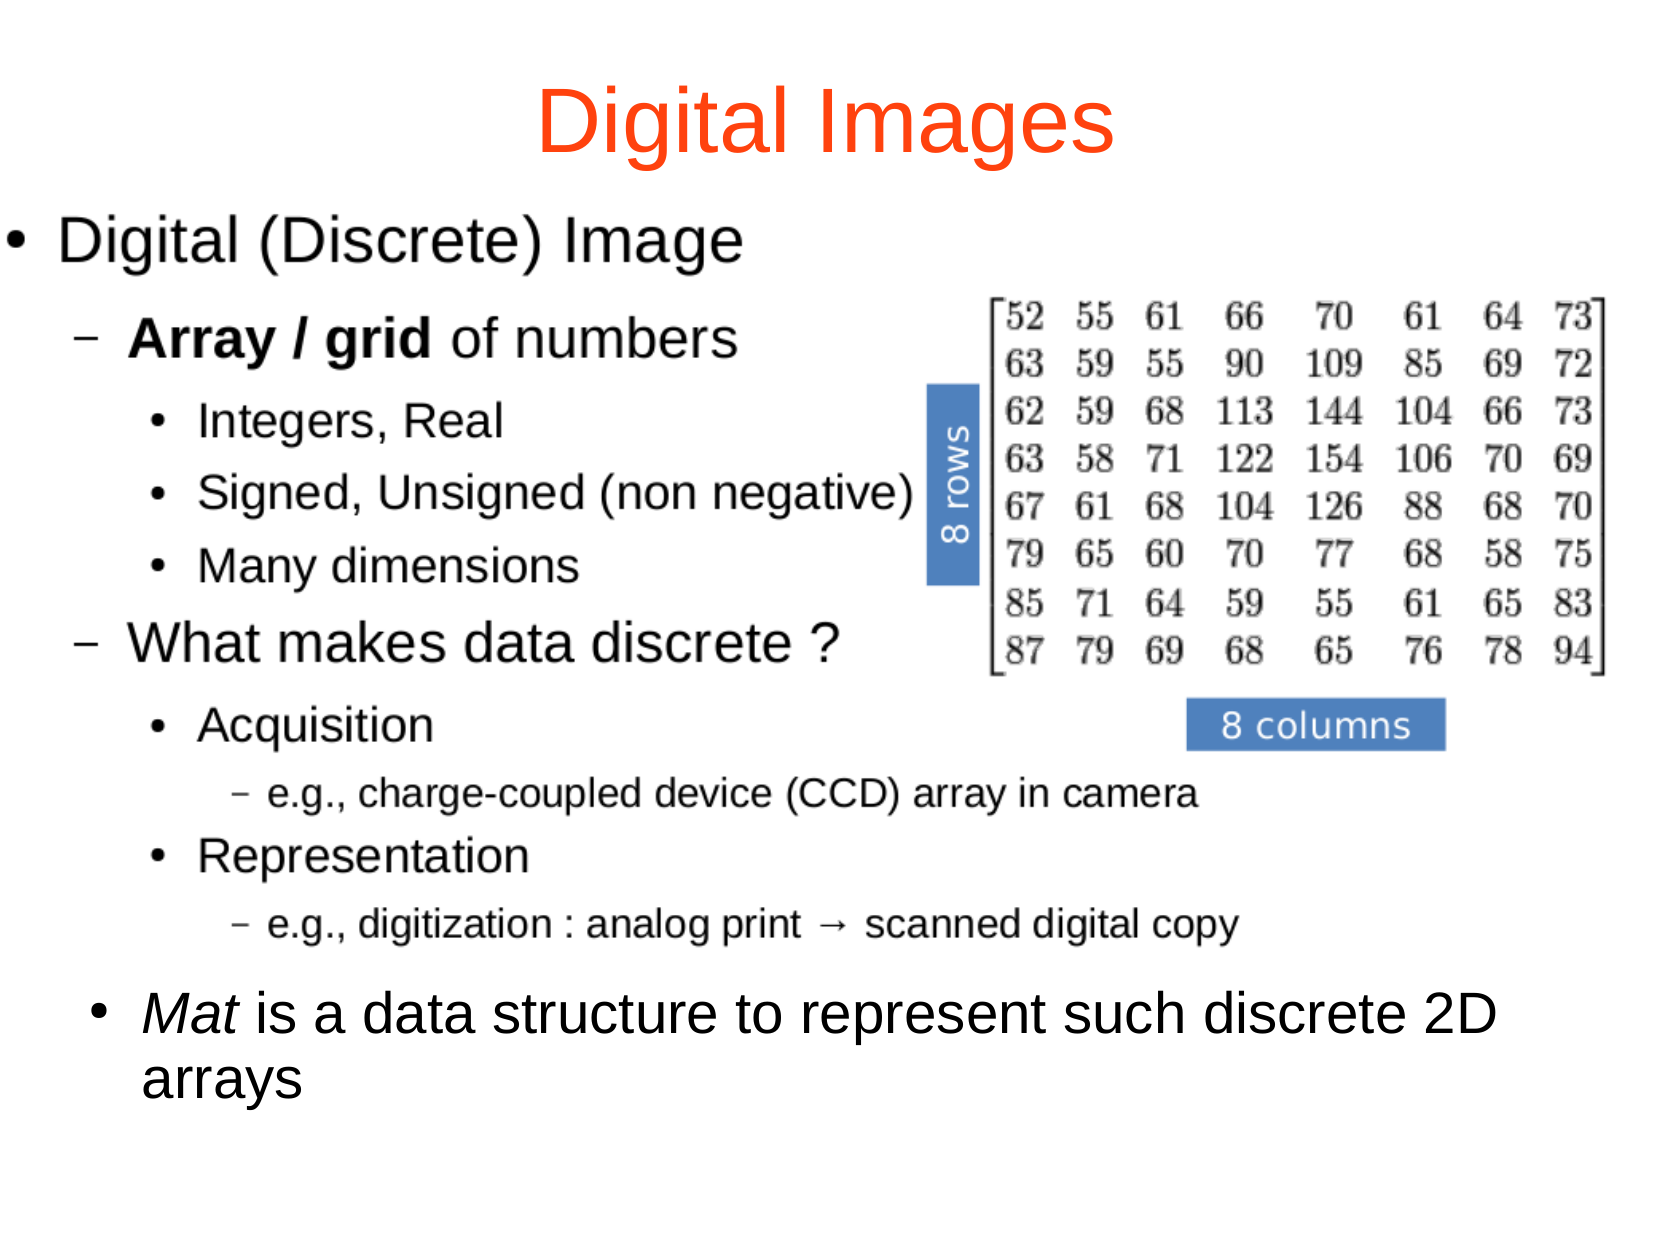

# Digital Images
Mat is a data structure to represent such discrete 2D arrays